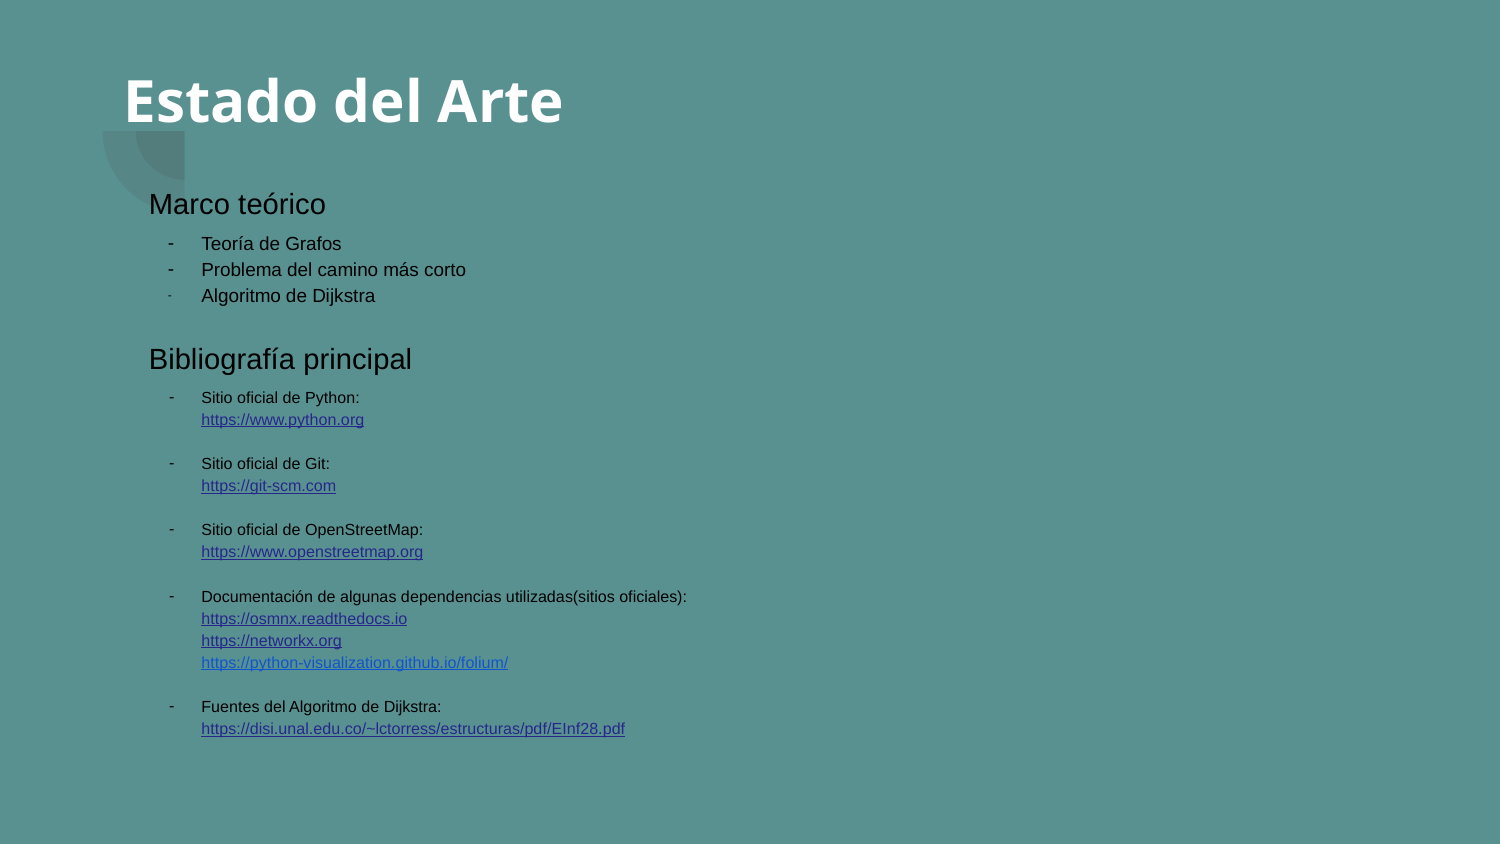

# Estado del Arte
Marco teórico
Teoría de Grafos
Problema del camino más corto
Algoritmo de Dijkstra
Bibliografía principal
Sitio oficial de Python:
https://www.python.org
Sitio oficial de Git:
https://git-scm.com
Sitio oficial de OpenStreetMap:
https://www.openstreetmap.org
Documentación de algunas dependencias utilizadas(sitios oficiales):
https://osmnx.readthedocs.io
https://networkx.org
https://python-visualization.github.io/folium/
Fuentes del Algoritmo de Dijkstra:
https://disi.unal.edu.co/~lctorress/estructuras/pdf/EInf28.pdf